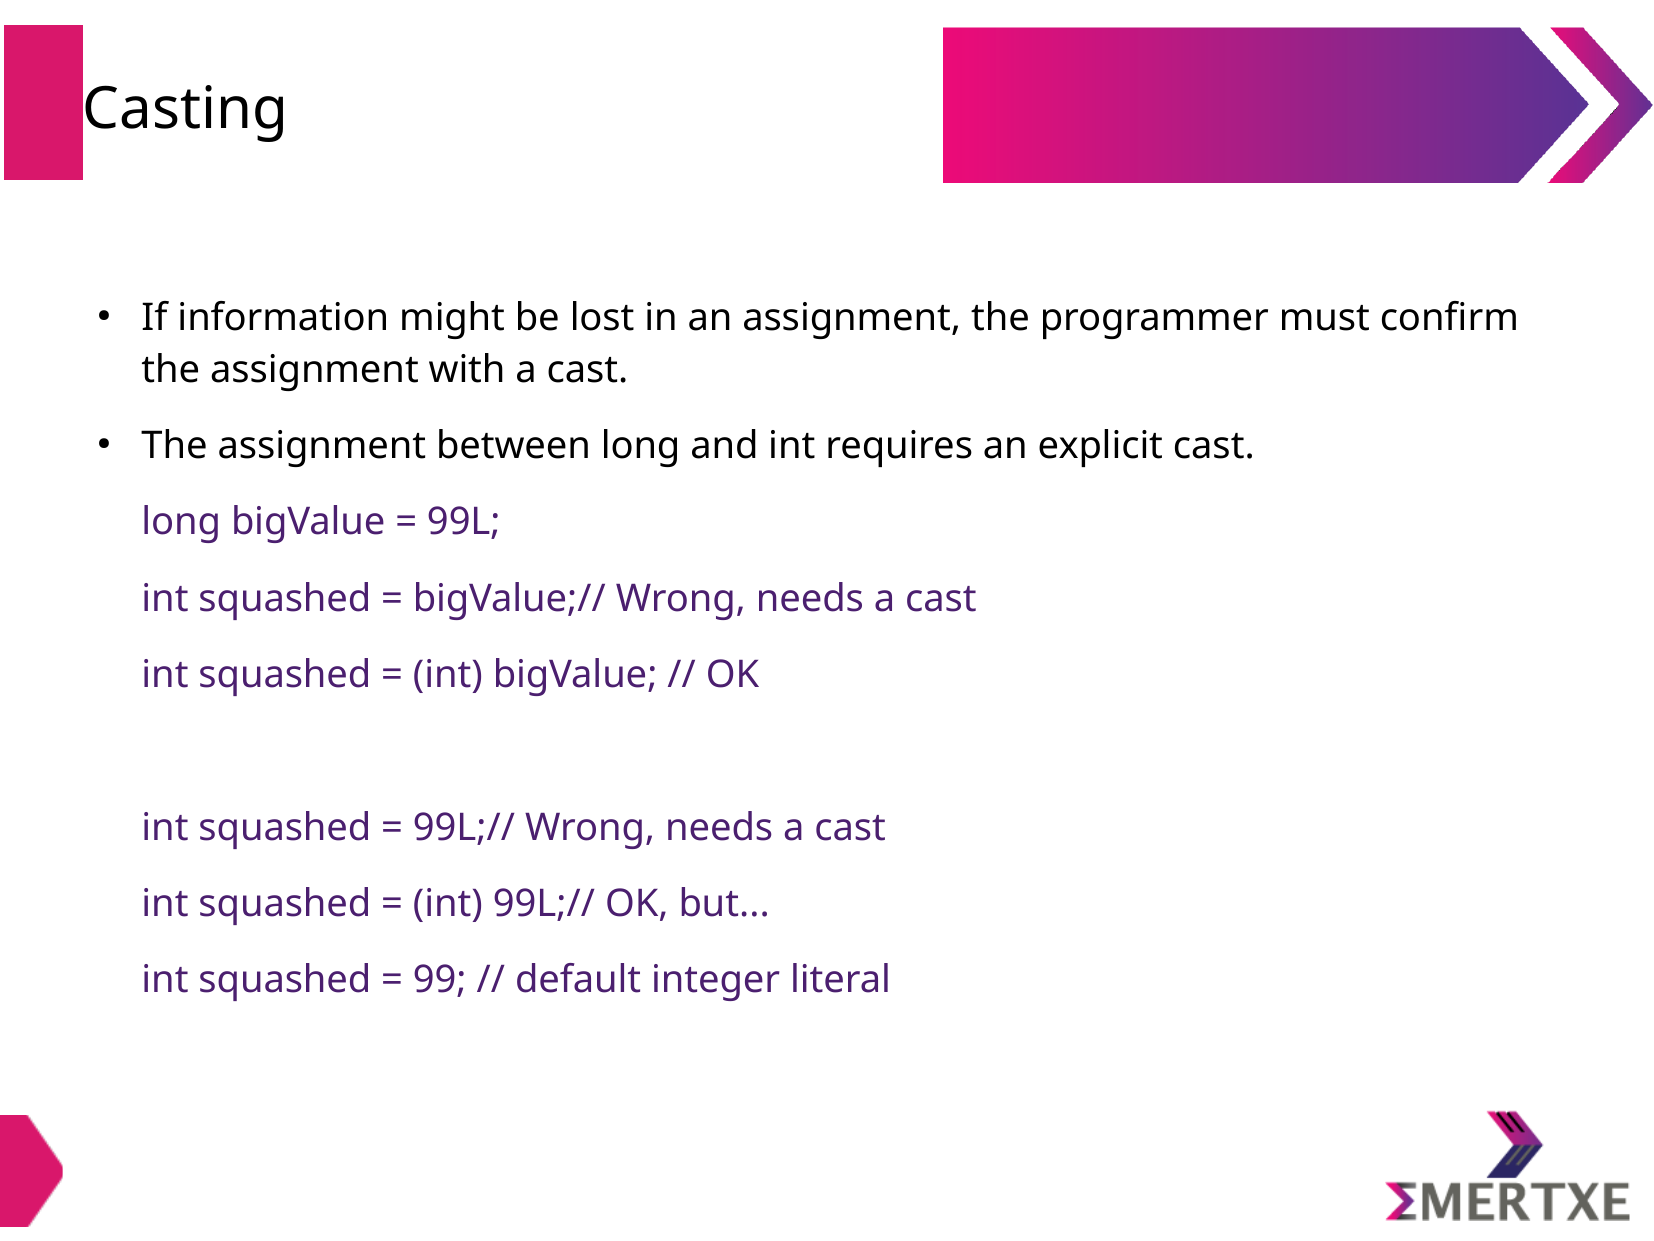

# Casting
If information might be lost in an assignment, the programmer must confirm the assignment with a cast.
The assignment between long and int requires an explicit cast.
long bigValue = 99L;
int squashed = bigValue;// Wrong, needs a cast
int squashed = (int) bigValue; // OK
int squashed = 99L;// Wrong, needs a cast
int squashed = (int) 99L;// OK, but...
int squashed = 99; // default integer literal